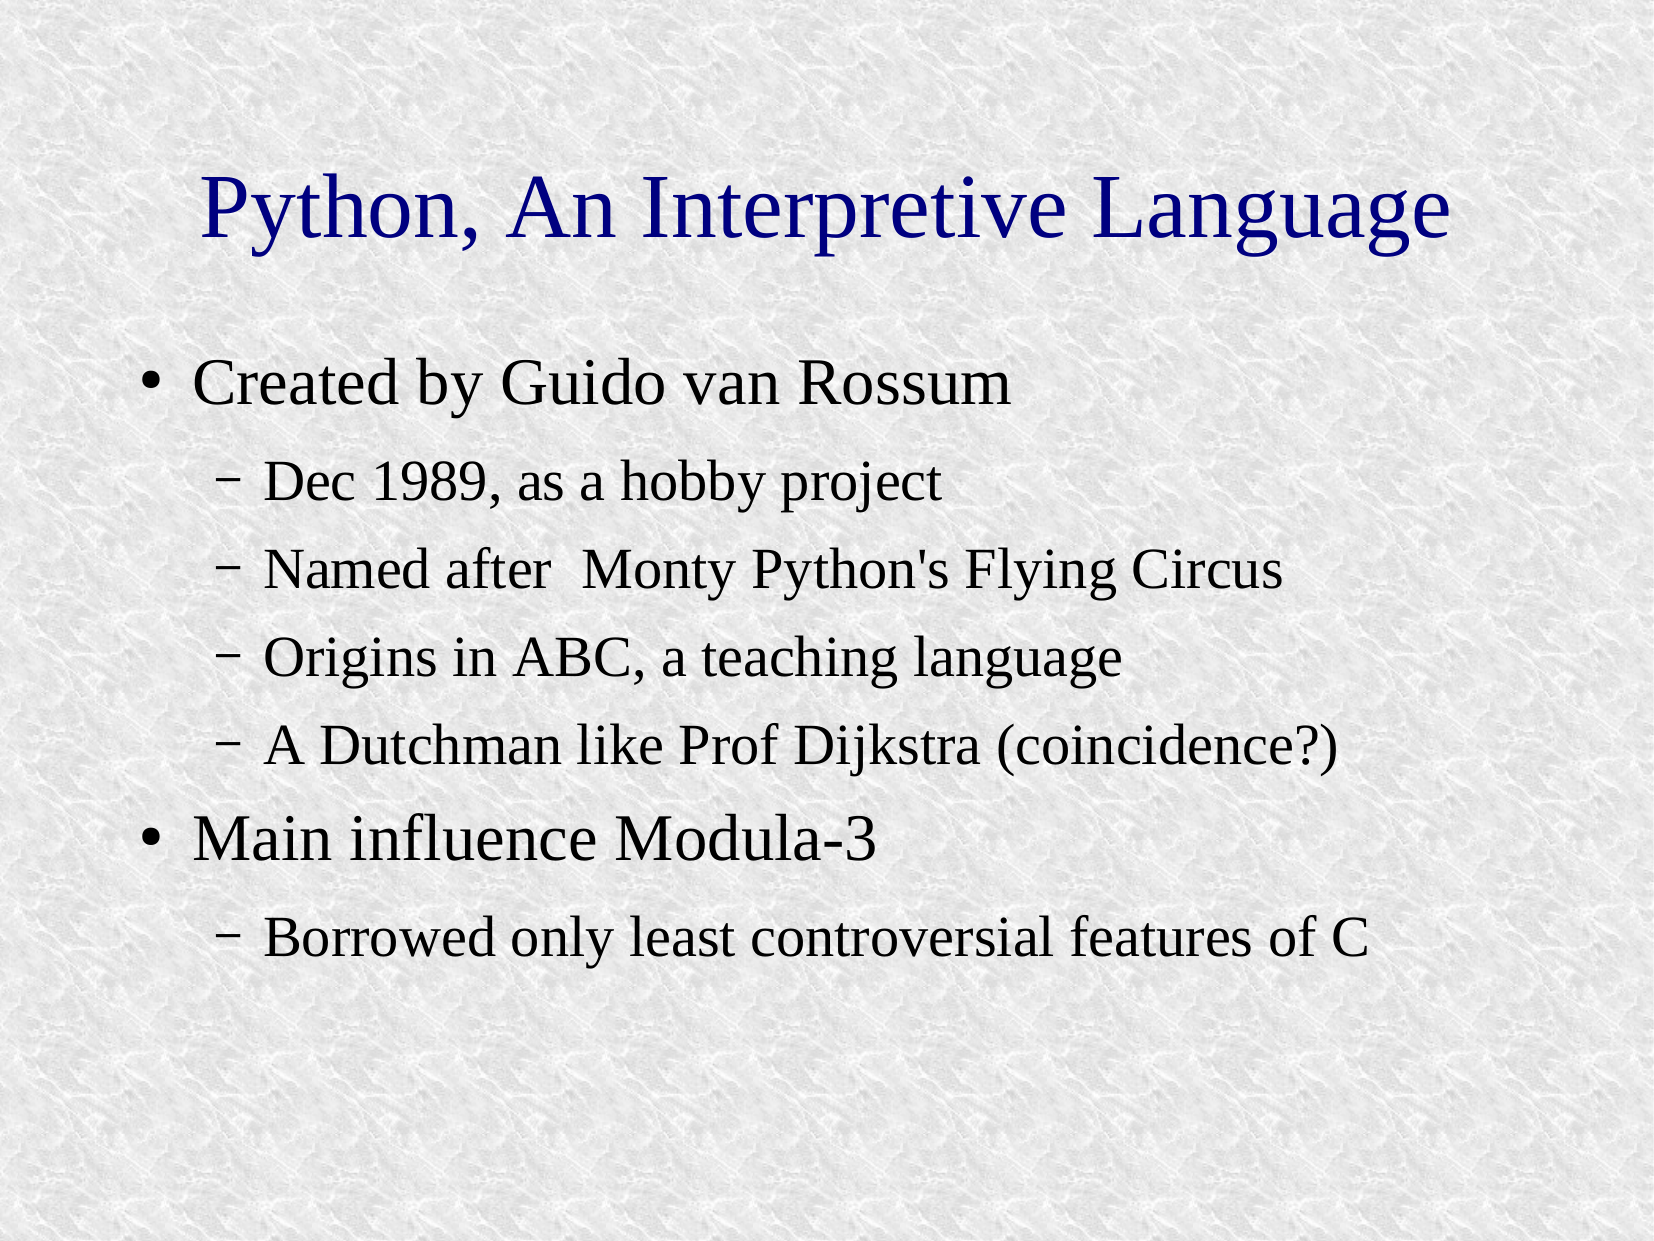

# Python, An Interpretive Language
Created by Guido van Rossum
Dec 1989, as a hobby project
Named after Monty Python's Flying Circus
Origins in ABC, a teaching language
A Dutchman like Prof Dijkstra (coincidence?)
Main influence Modula-3
Borrowed only least controversial features of C